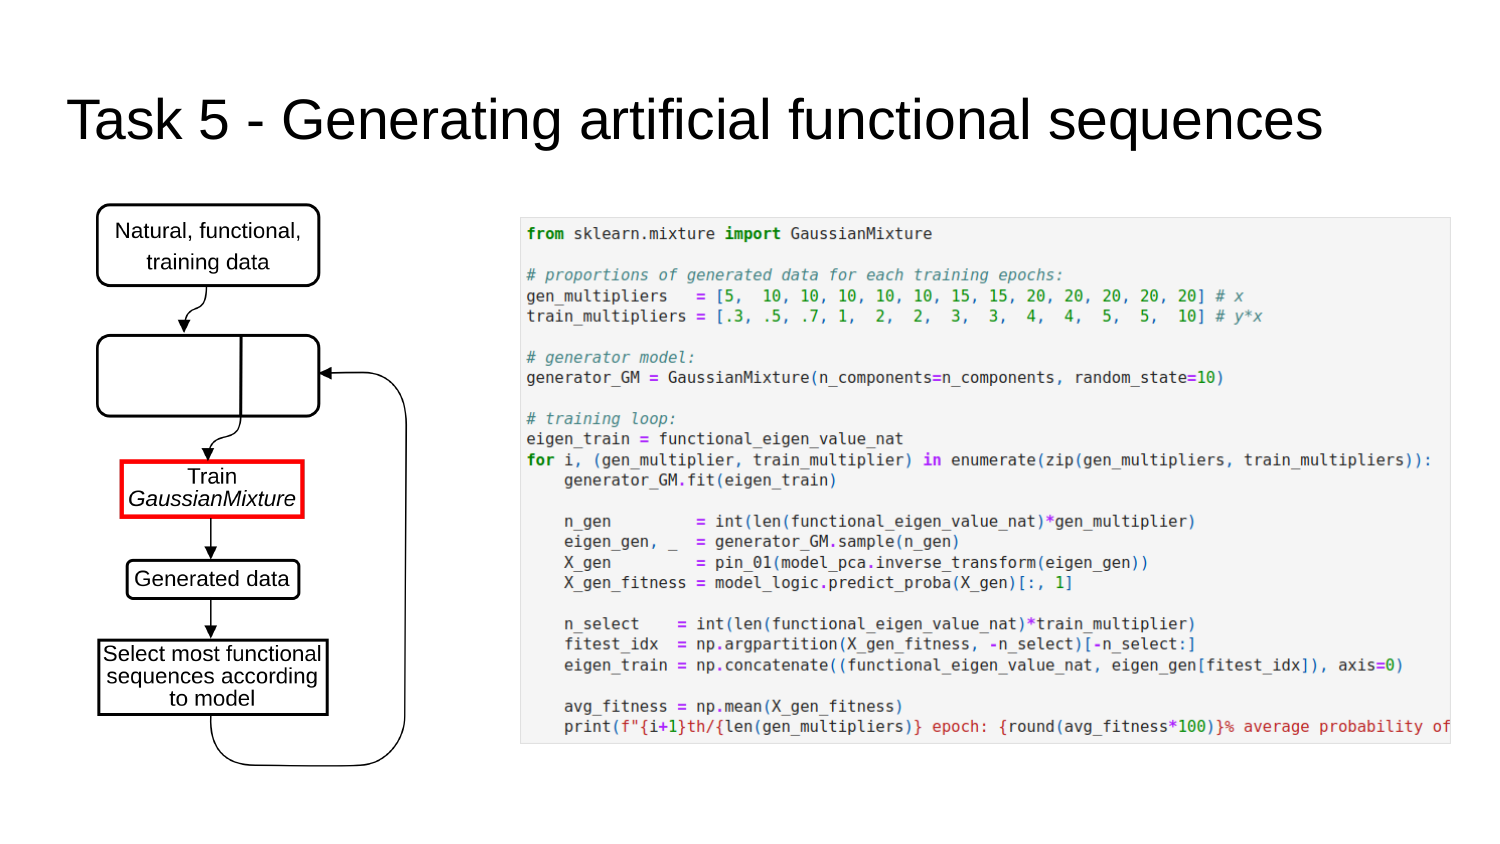

# Task 5 - Generating artificial functional sequences